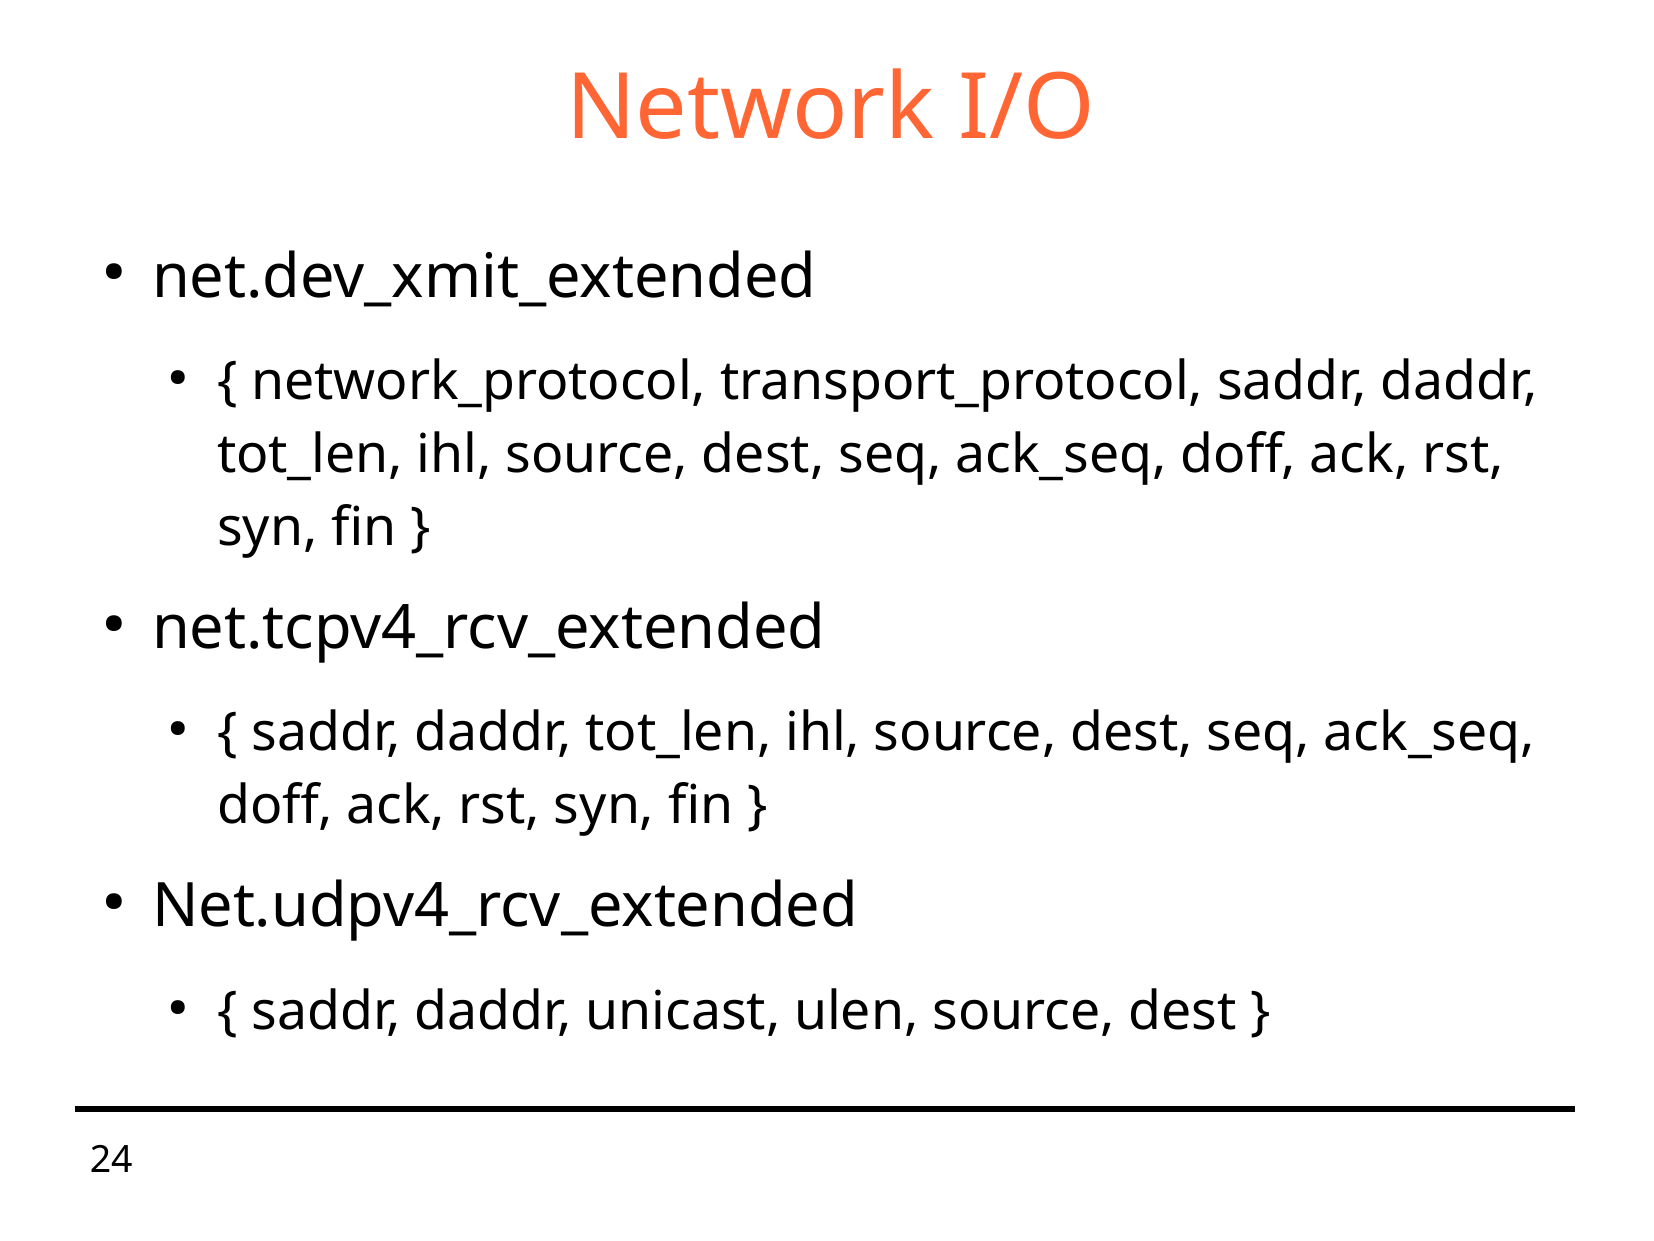

# Network I/O
net.dev_xmit_extended
{ network_protocol, transport_protocol, saddr, daddr, tot_len, ihl, source, dest, seq, ack_seq, doff, ack, rst, syn, fin }
net.tcpv4_rcv_extended
{ saddr, daddr, tot_len, ihl, source, dest, seq, ack_seq, doff, ack, rst, syn, fin }
Net.udpv4_rcv_extended
{ saddr, daddr, unicast, ulen, source, dest }